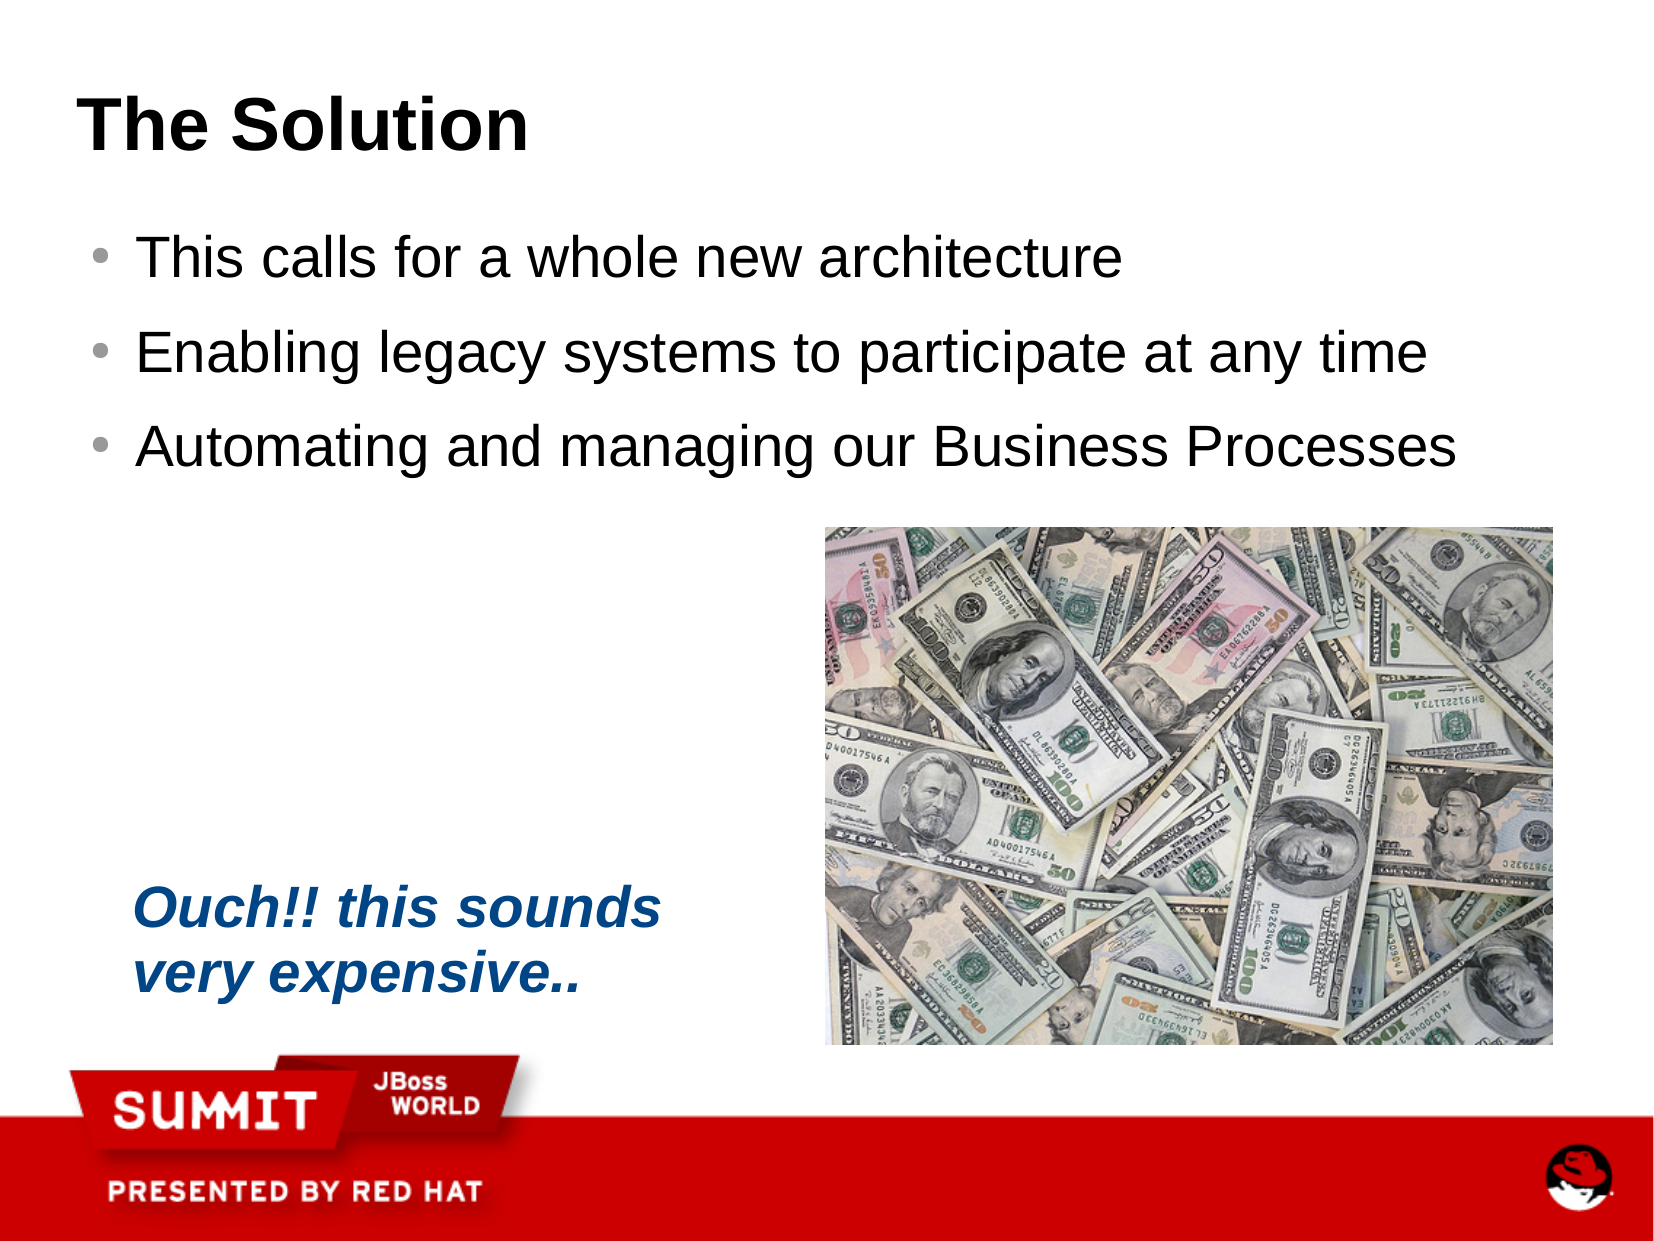

# The Solution
This calls for a whole new architecture
Enabling legacy systems to participate at any time
Automating and managing our Business Processes
Ouch!! this sounds very expensive..